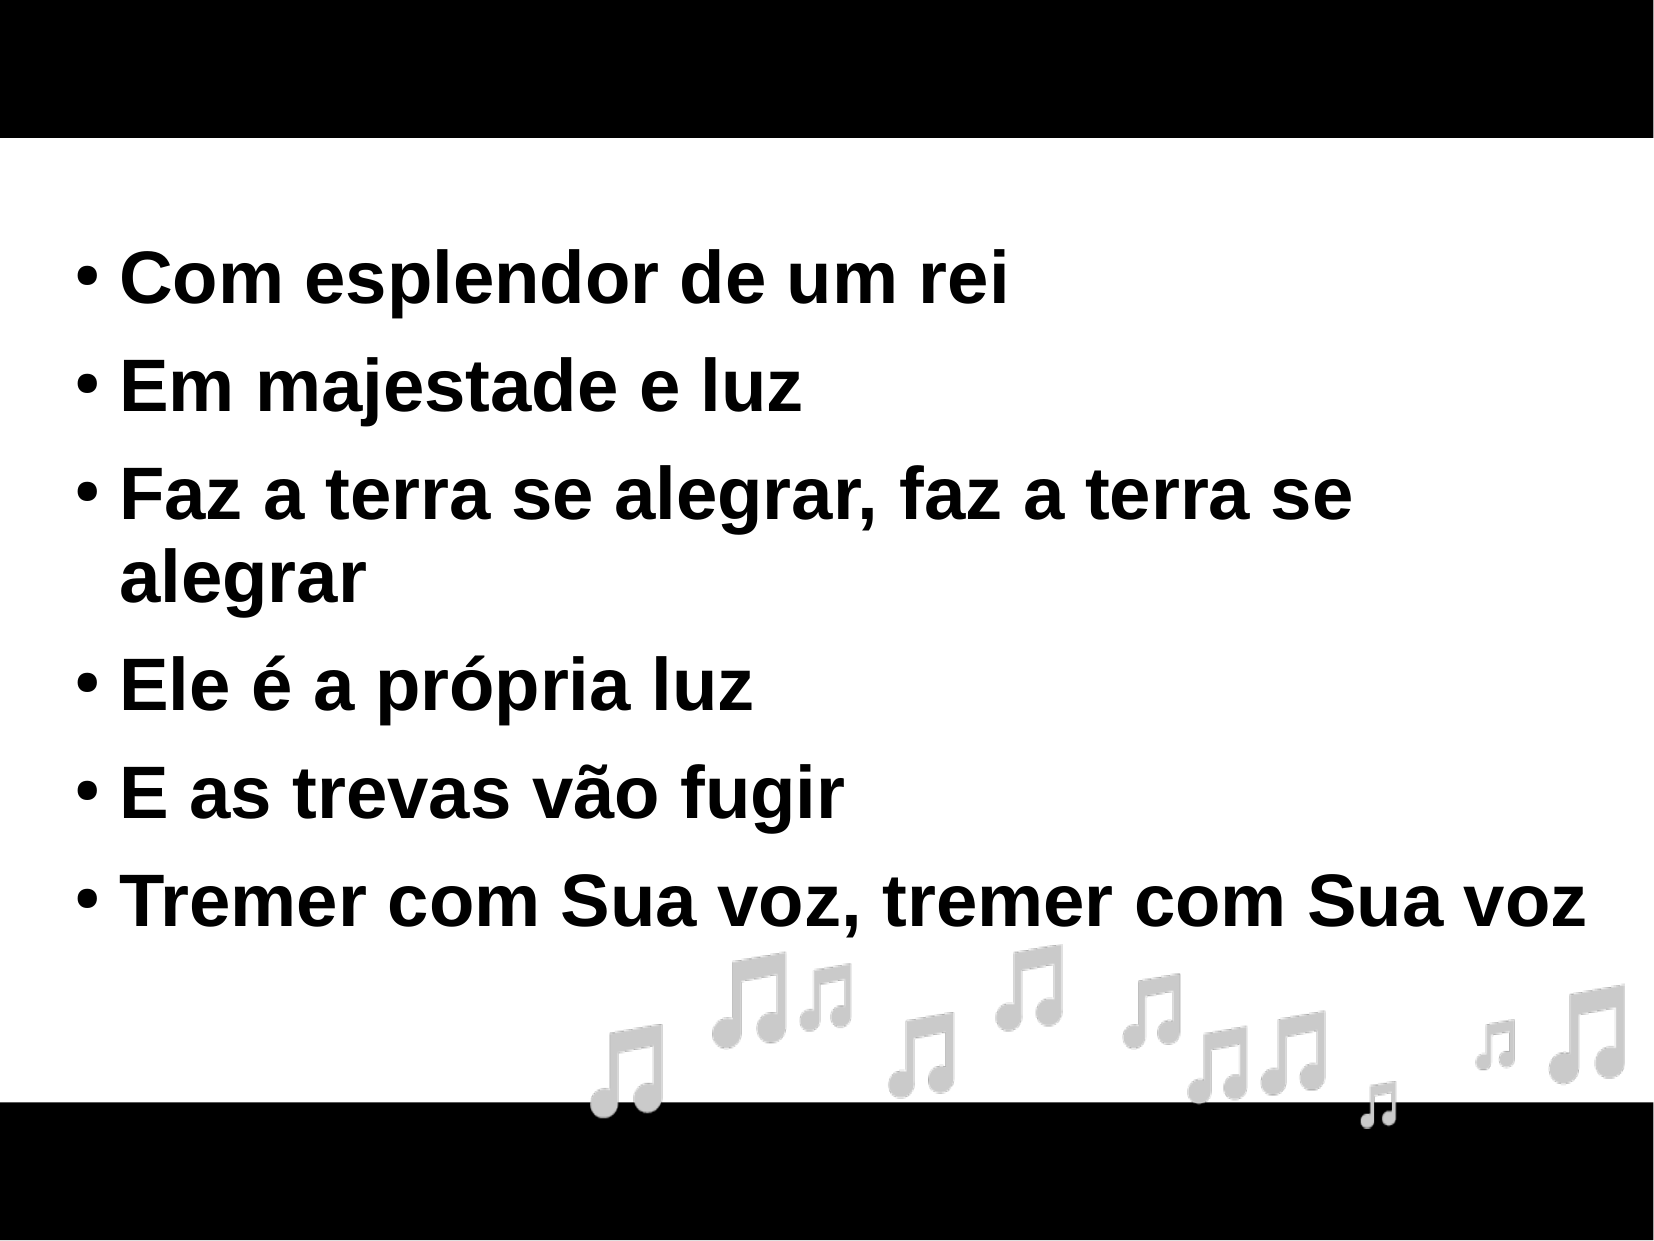

# Com esplendor de um rei
Em majestade e luz
Faz a terra se alegrar, faz a terra se alegrar
Ele é a própria luz
E as trevas vão fugir
Tremer com Sua voz, tremer com Sua voz